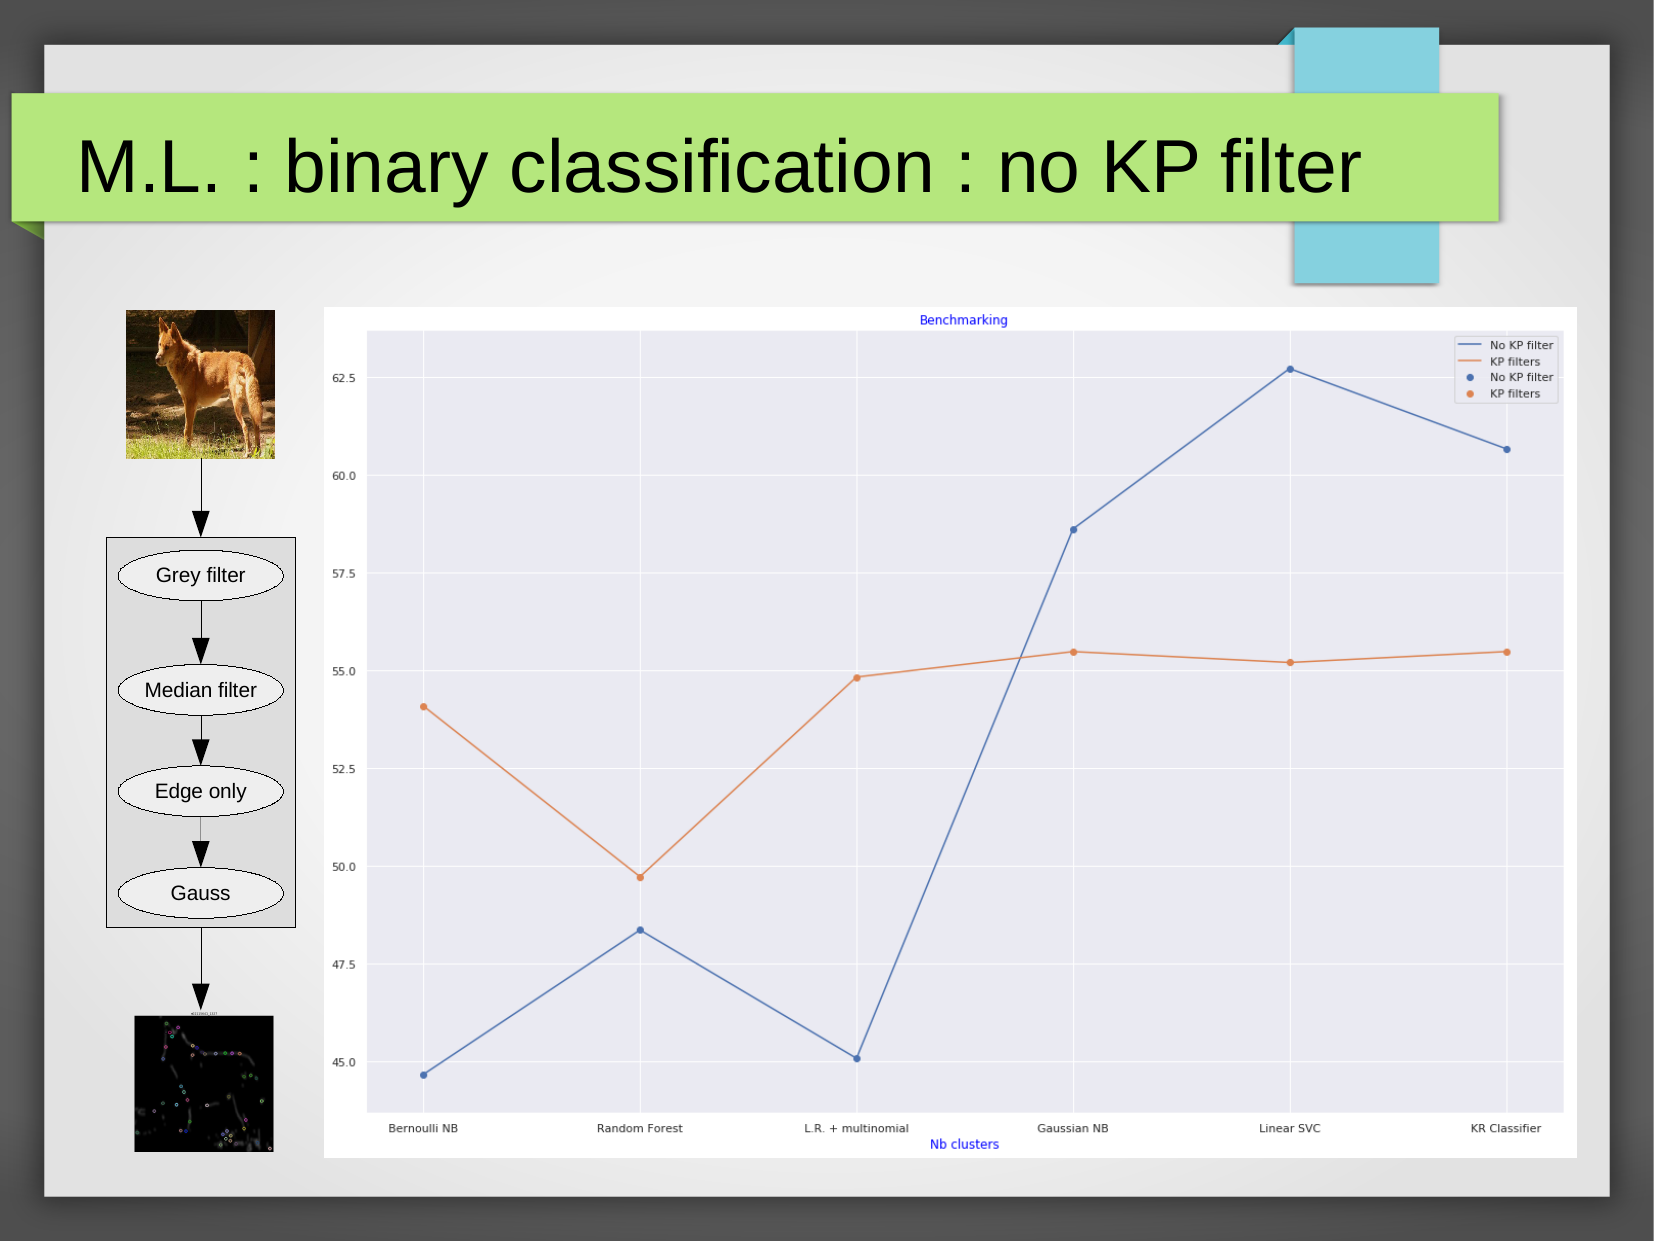

# M.L. : binary classification : no KP filter
Grey filter
Median filter
Edge only
Gauss